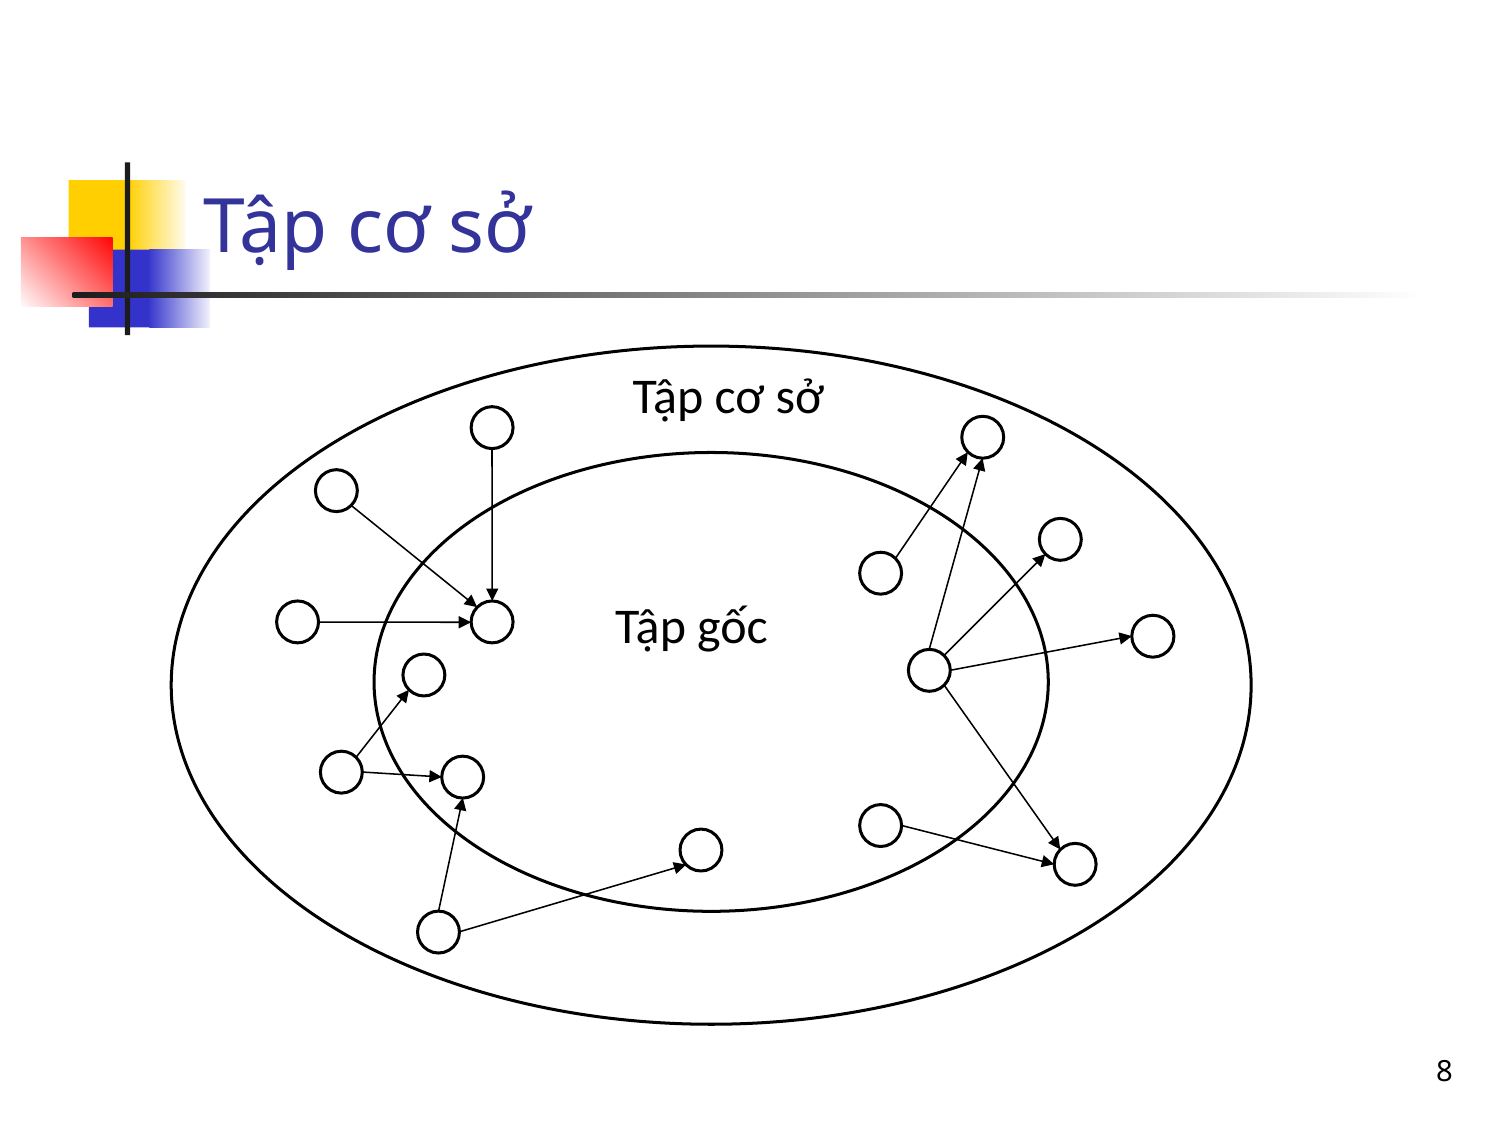

# Tập cơ sở
Tập cơ sở
Tập gốc